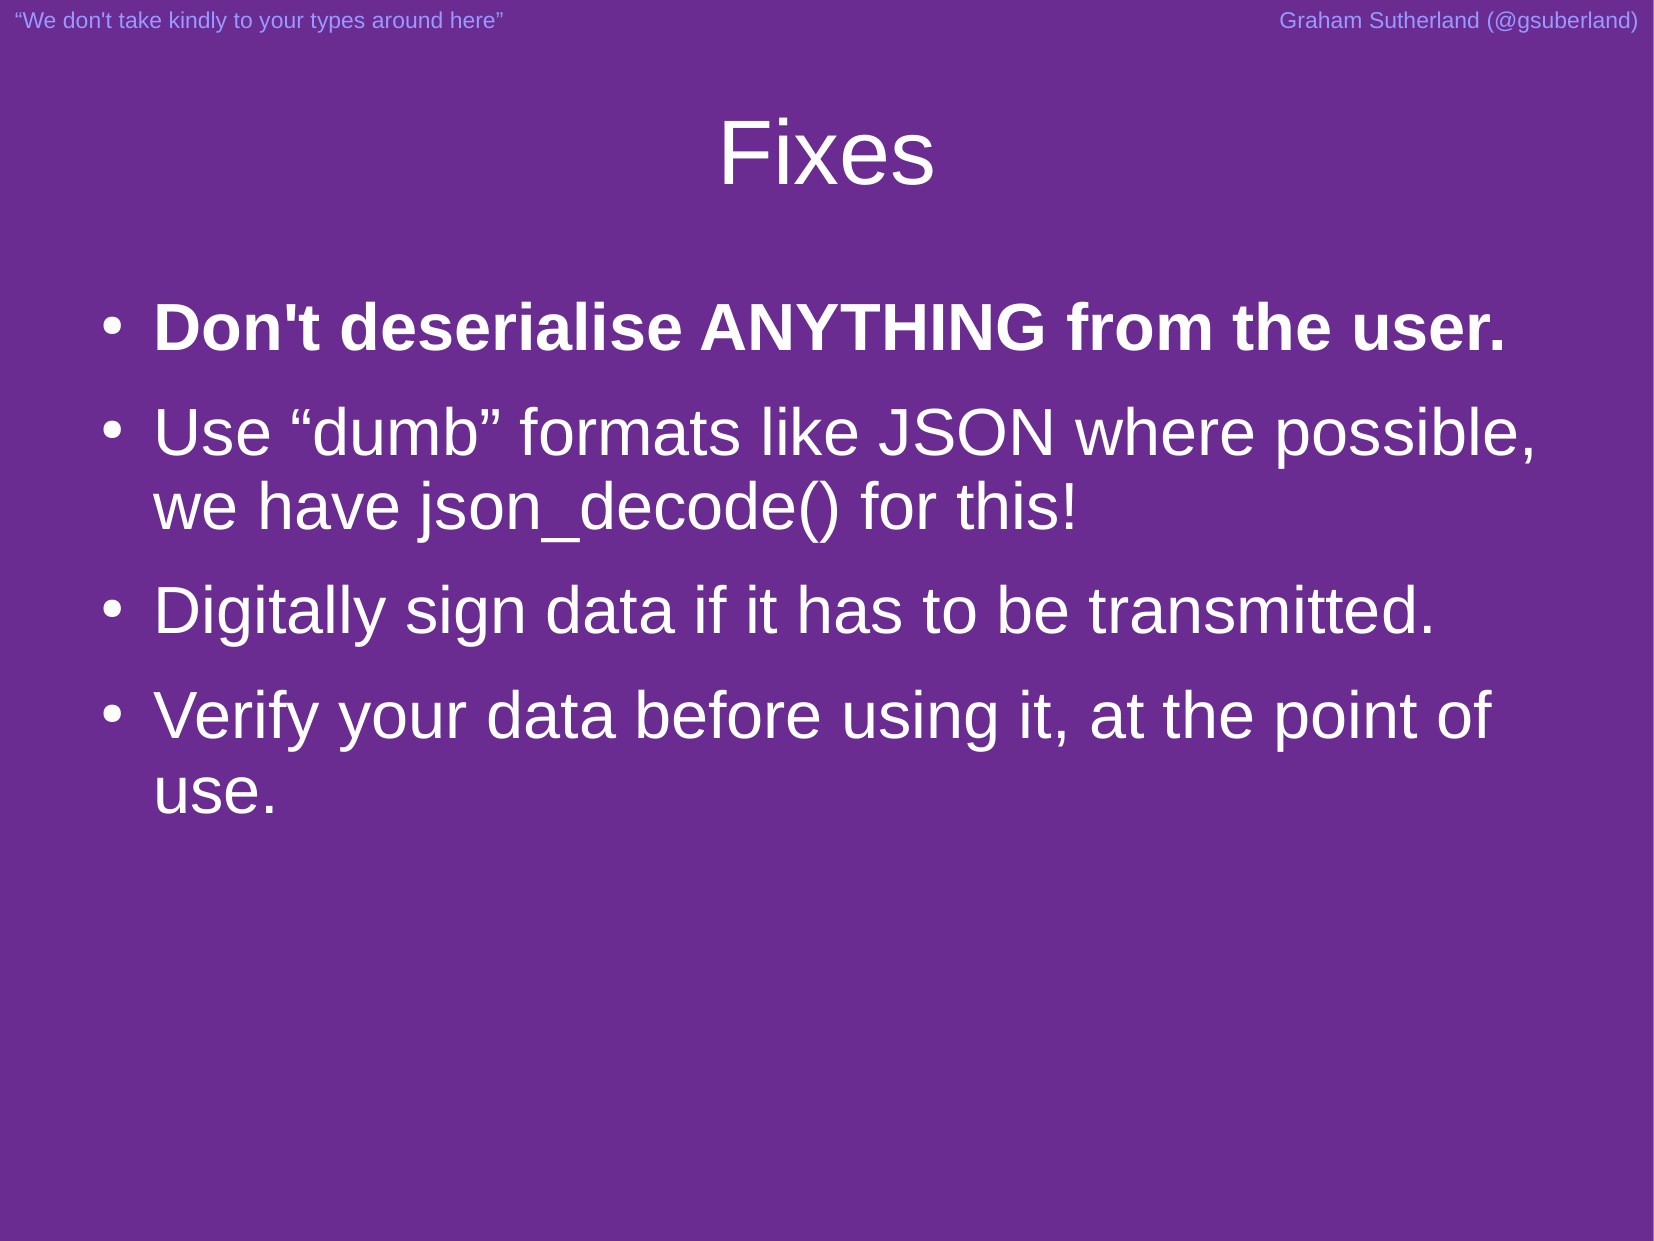

# Fixes
Don't deserialise ANYTHING from the user.
Use “dumb” formats like JSON where possible, we have json_decode() for this!
Digitally sign data if it has to be transmitted.
Verify your data before using it, at the point of use.